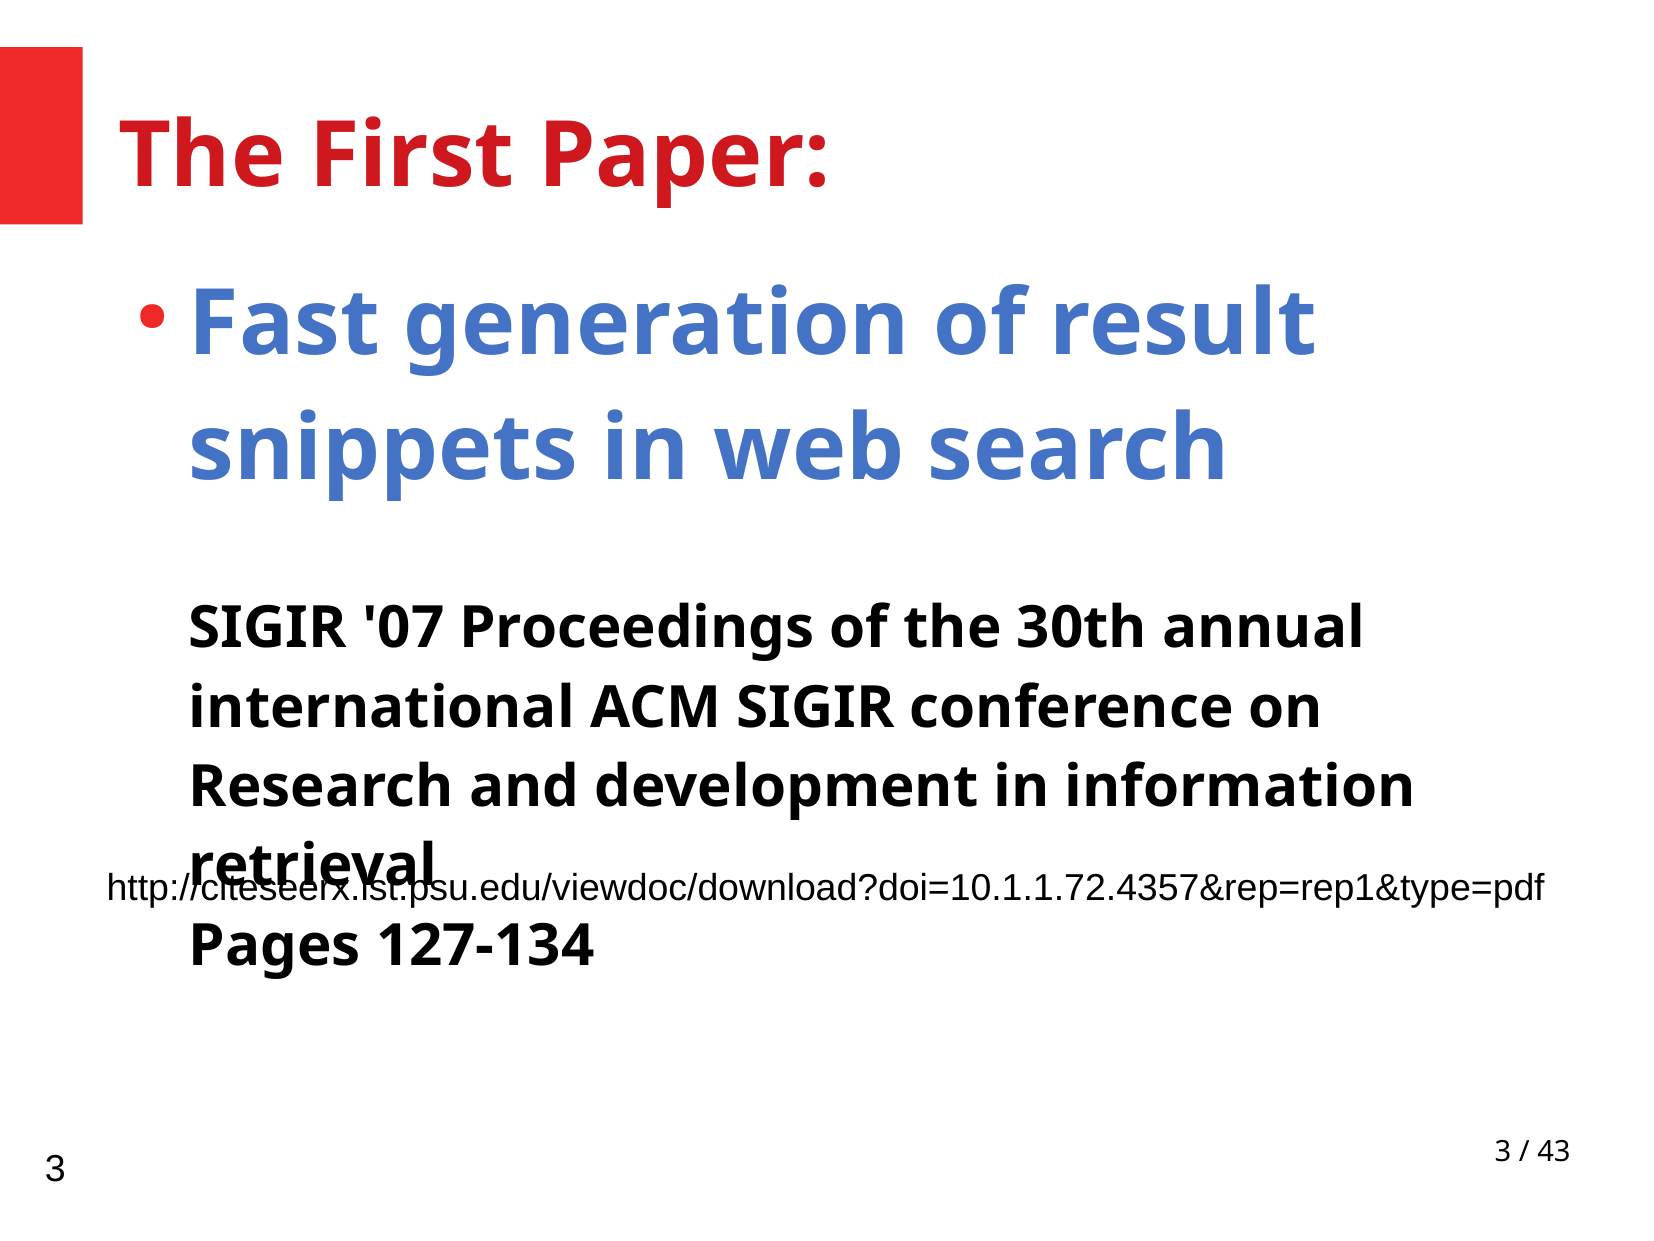

# The First Paper:
Fast generation of result snippets in web search
SIGIR '07 Proceedings of the 30th annual international ACM SIGIR conference on Research and development in information retrieval
Pages 127-134
http://citeseerx.ist.psu.edu/viewdoc/download?doi=10.1.1.72.4357&rep=rep1&type=pdf
3
3